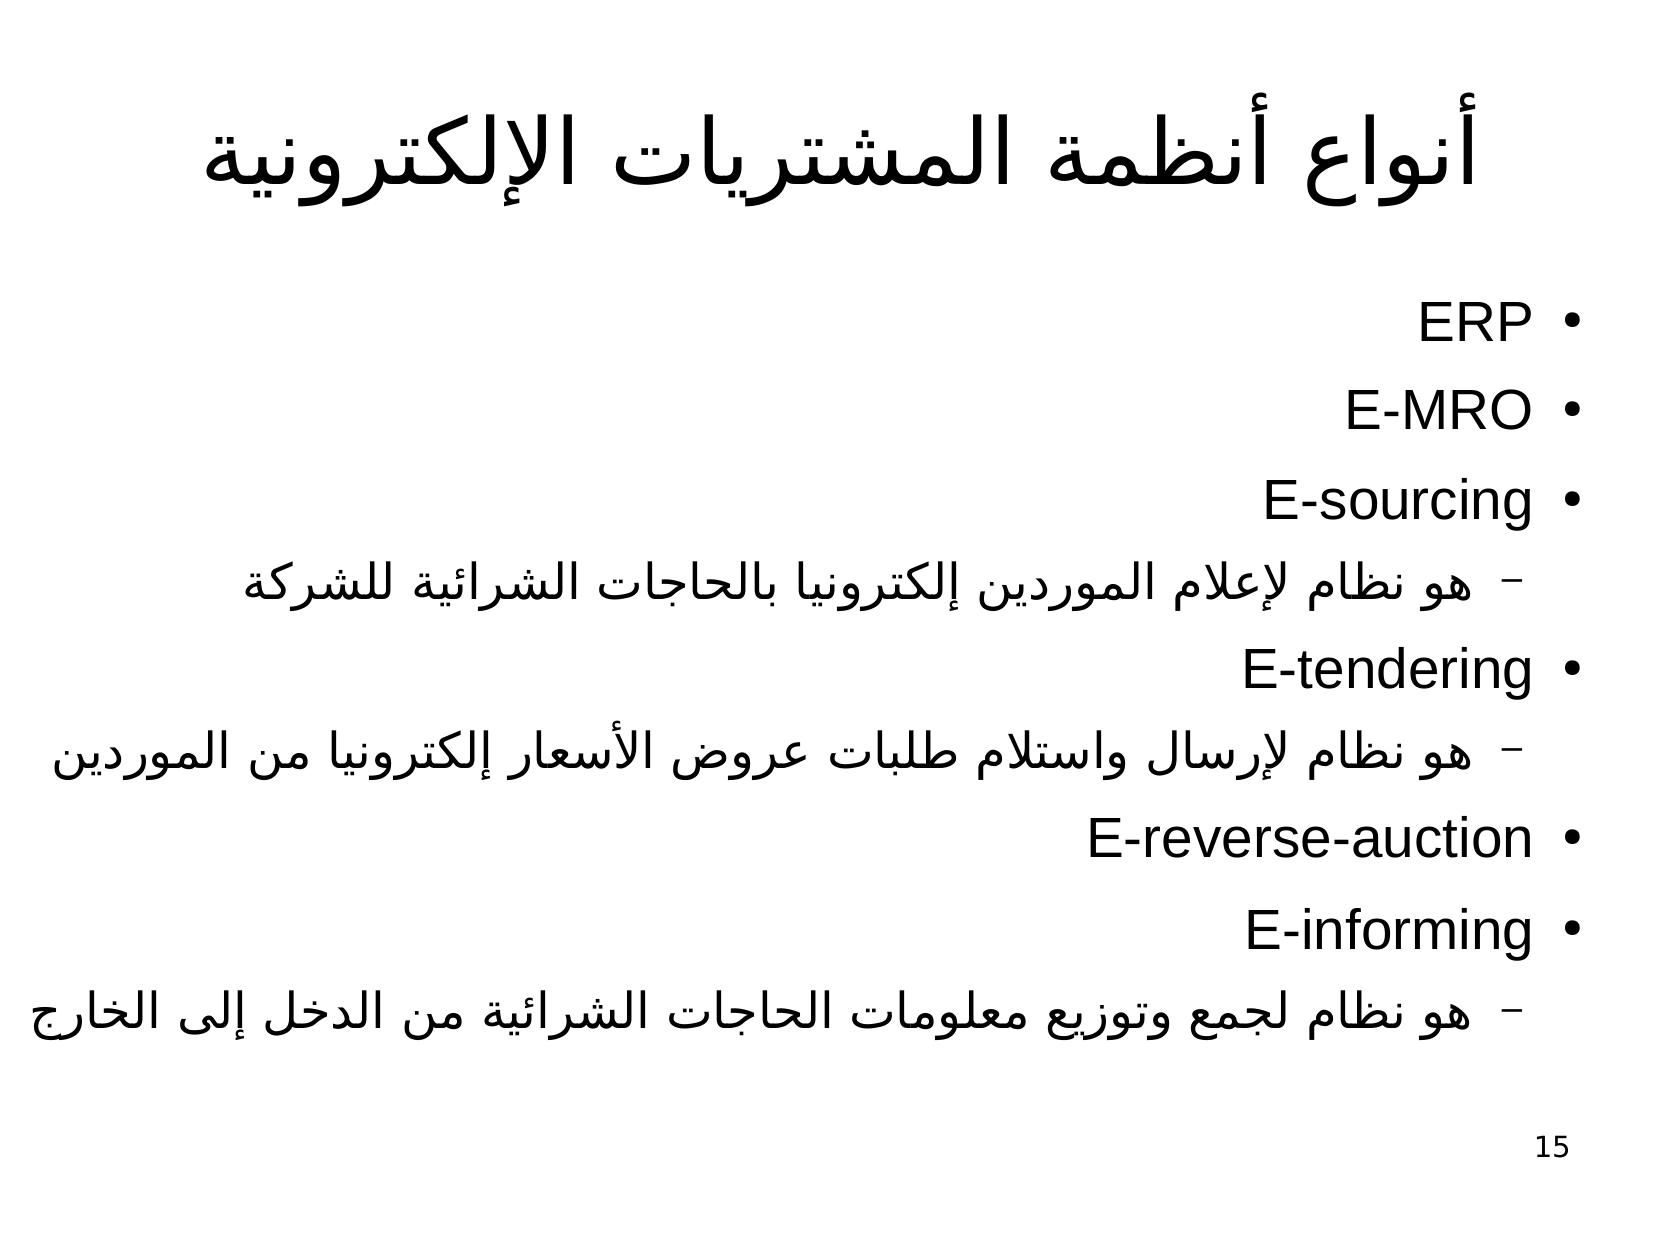

# أنواع أنظمة المشتريات الإلكترونية
ERP
E-MRO
E-sourcing
هو نظام لإعلام الموردين إلكترونيا بالحاجات الشرائية للشركة
E-tendering
هو نظام لإرسال واستلام طلبات عروض الأسعار إلكترونيا من الموردين
E-reverse-auction
E-informing
هو نظام لجمع وتوزيع معلومات الحاجات الشرائية من الدخل إلى الخارج
15